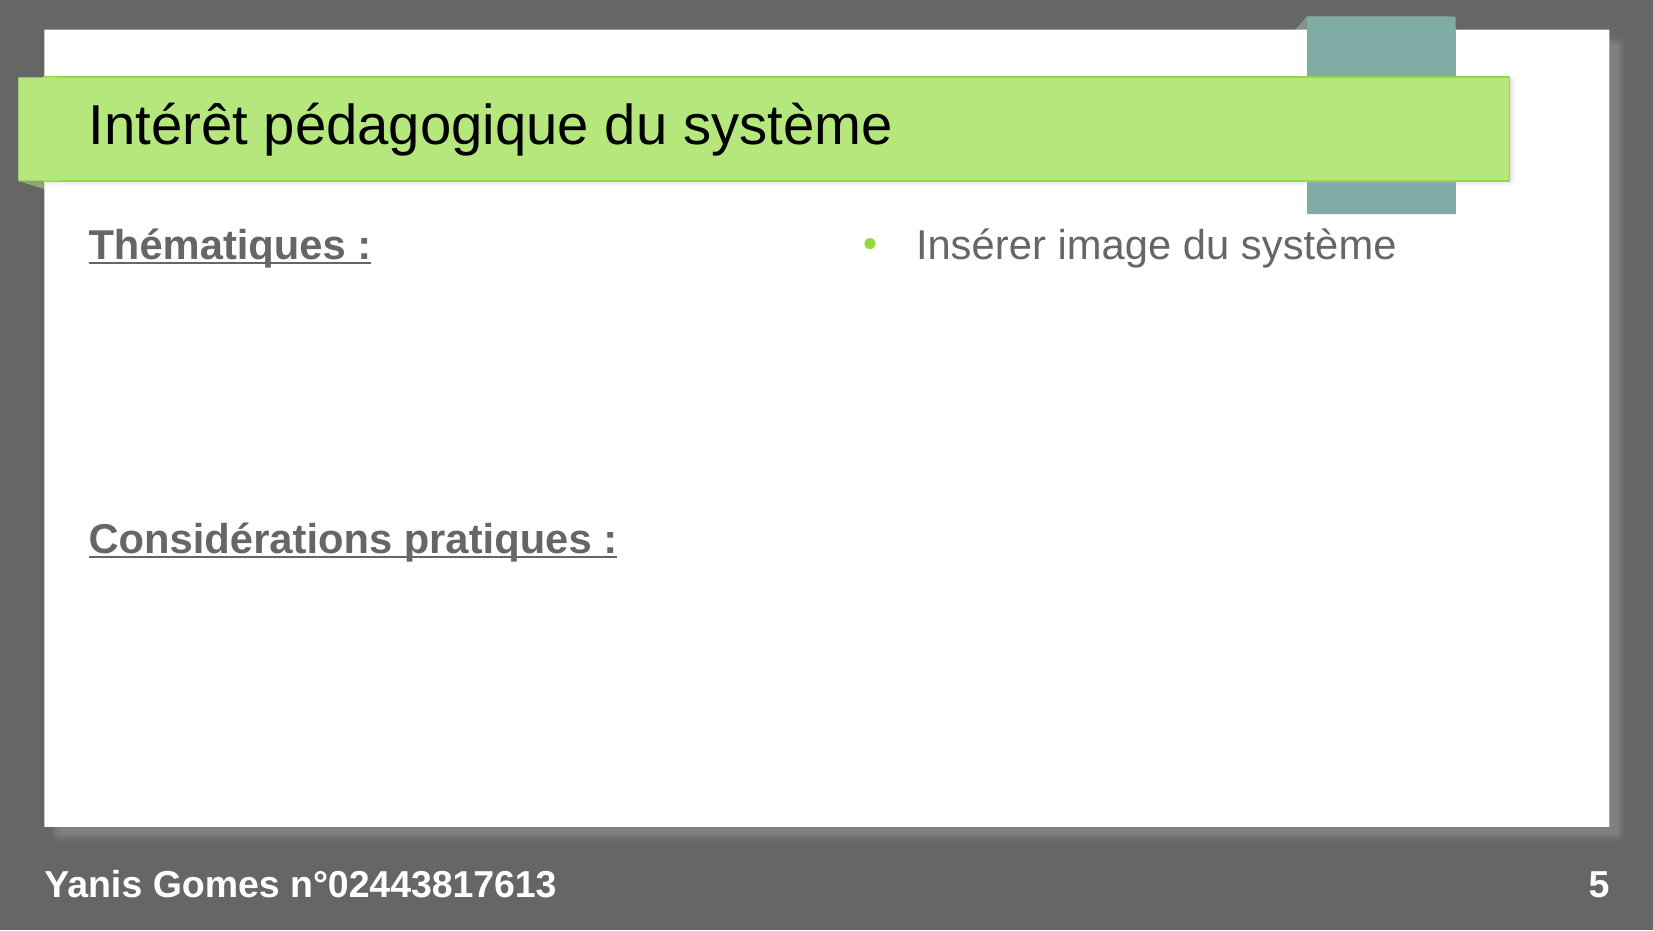

# Intérêt pédagogique du système
Thématiques :
Insérer image du système
Considérations pratiques :
Yanis Gomes n°02443817613